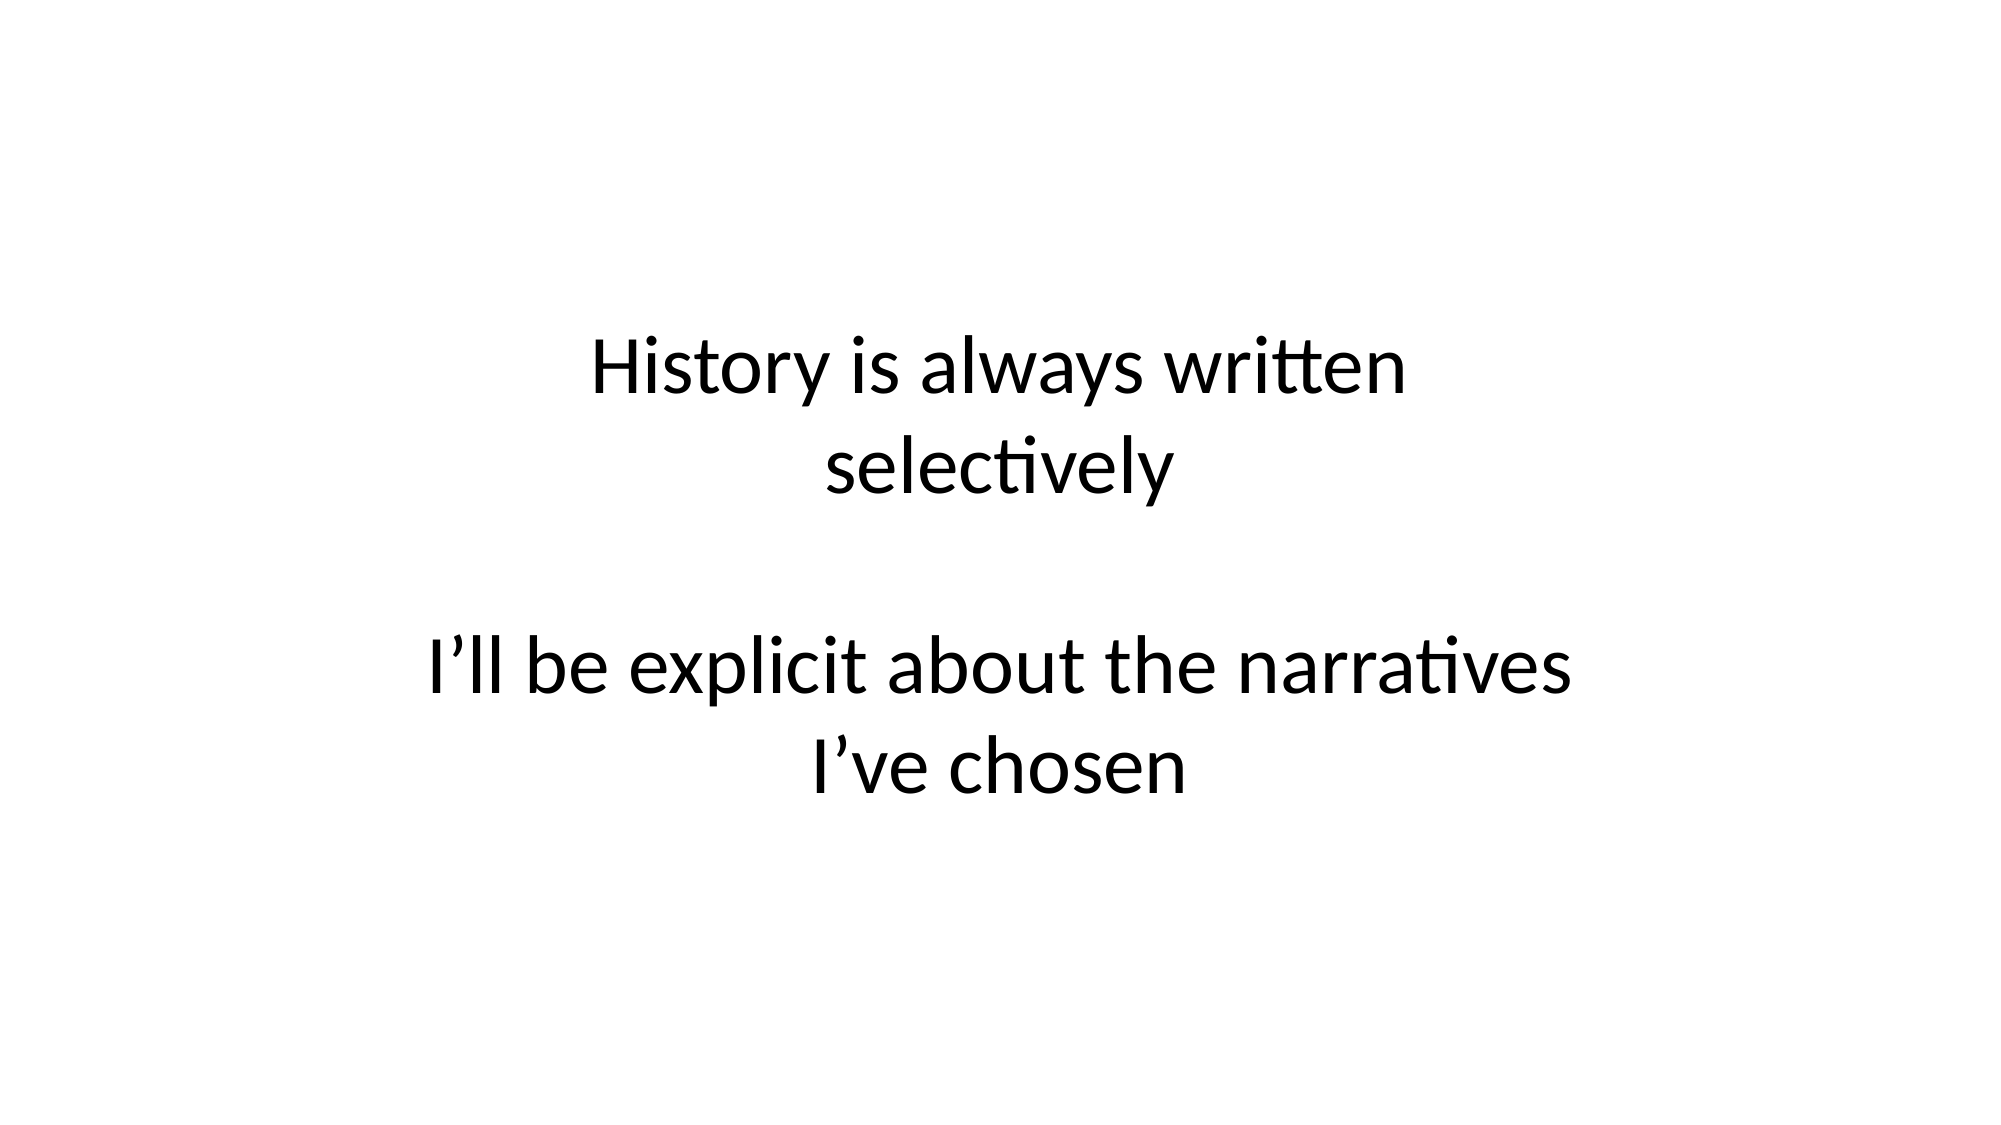

History is always written selectively
I’ll be explicit about the narratives I’ve chosen